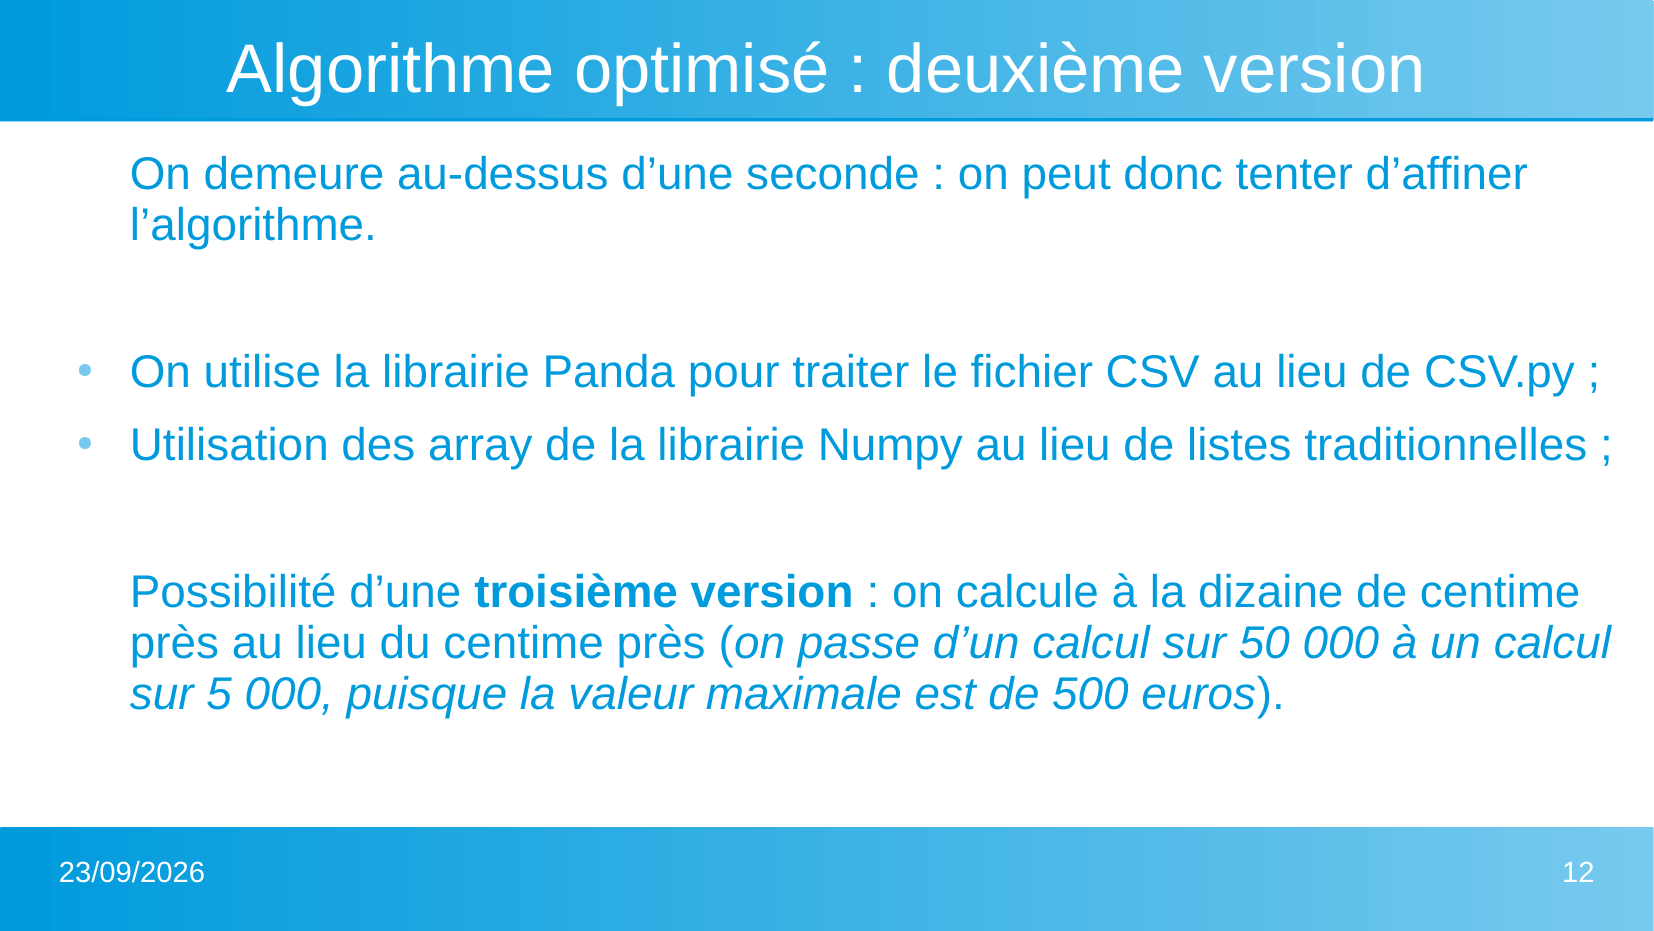

# Algorithme optimisé : deuxième version
On demeure au-dessus d’une seconde : on peut donc tenter d’affiner l’algorithme.
On utilise la librairie Panda pour traiter le fichier CSV au lieu de CSV.py ;
Utilisation des array de la librairie Numpy au lieu de listes traditionnelles ;
Possibilité d’une troisième version : on calcule à la dizaine de centime près au lieu du centime près (on passe d’un calcul sur 50 000 à un calcul sur 5 000, puisque la valeur maximale est de 500 euros).
12